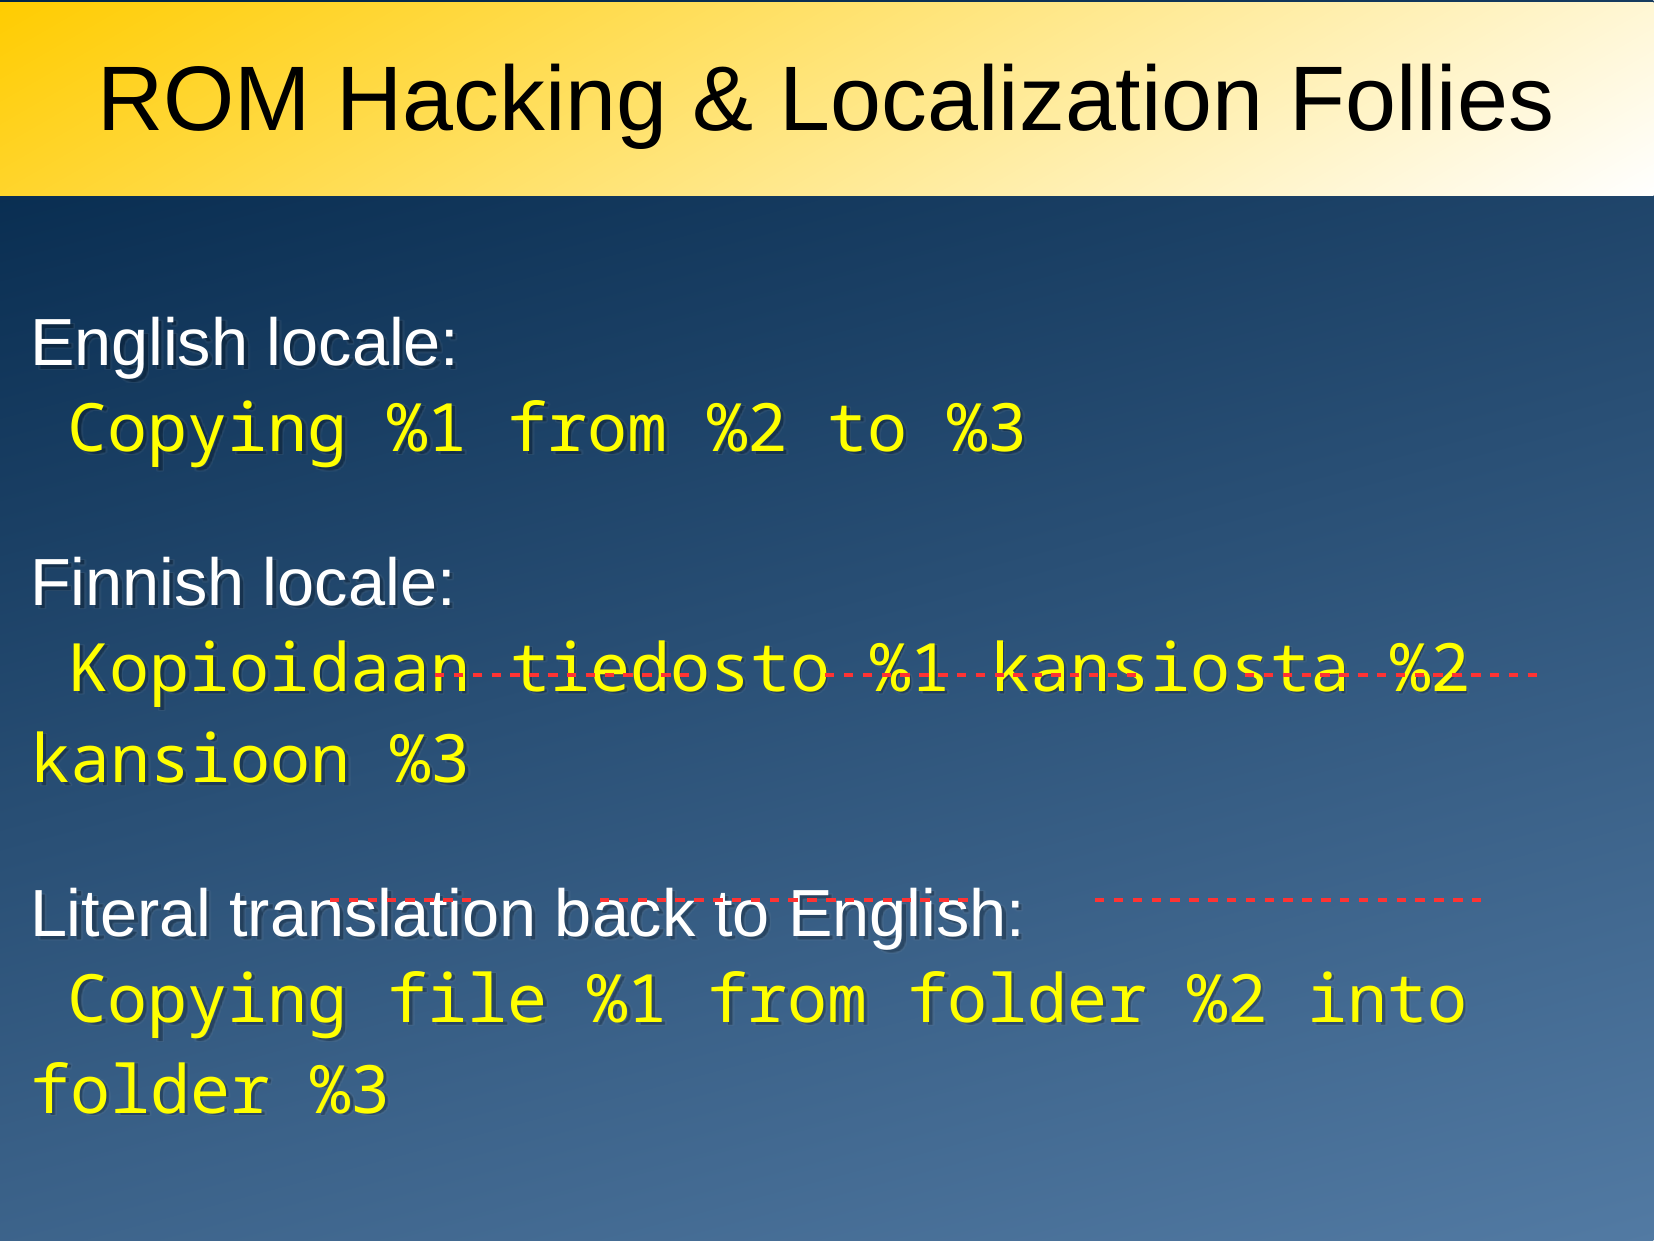

# ROM Hacking & Localization Follies
English locale:
 Copying %1 from %2 to %3
Finnish locale:
 Kopioidaan tiedosto %1 kansiosta %2 kansioon %3
Literal translation back to English:
 Copying file %1 from folder %2 into folder %3